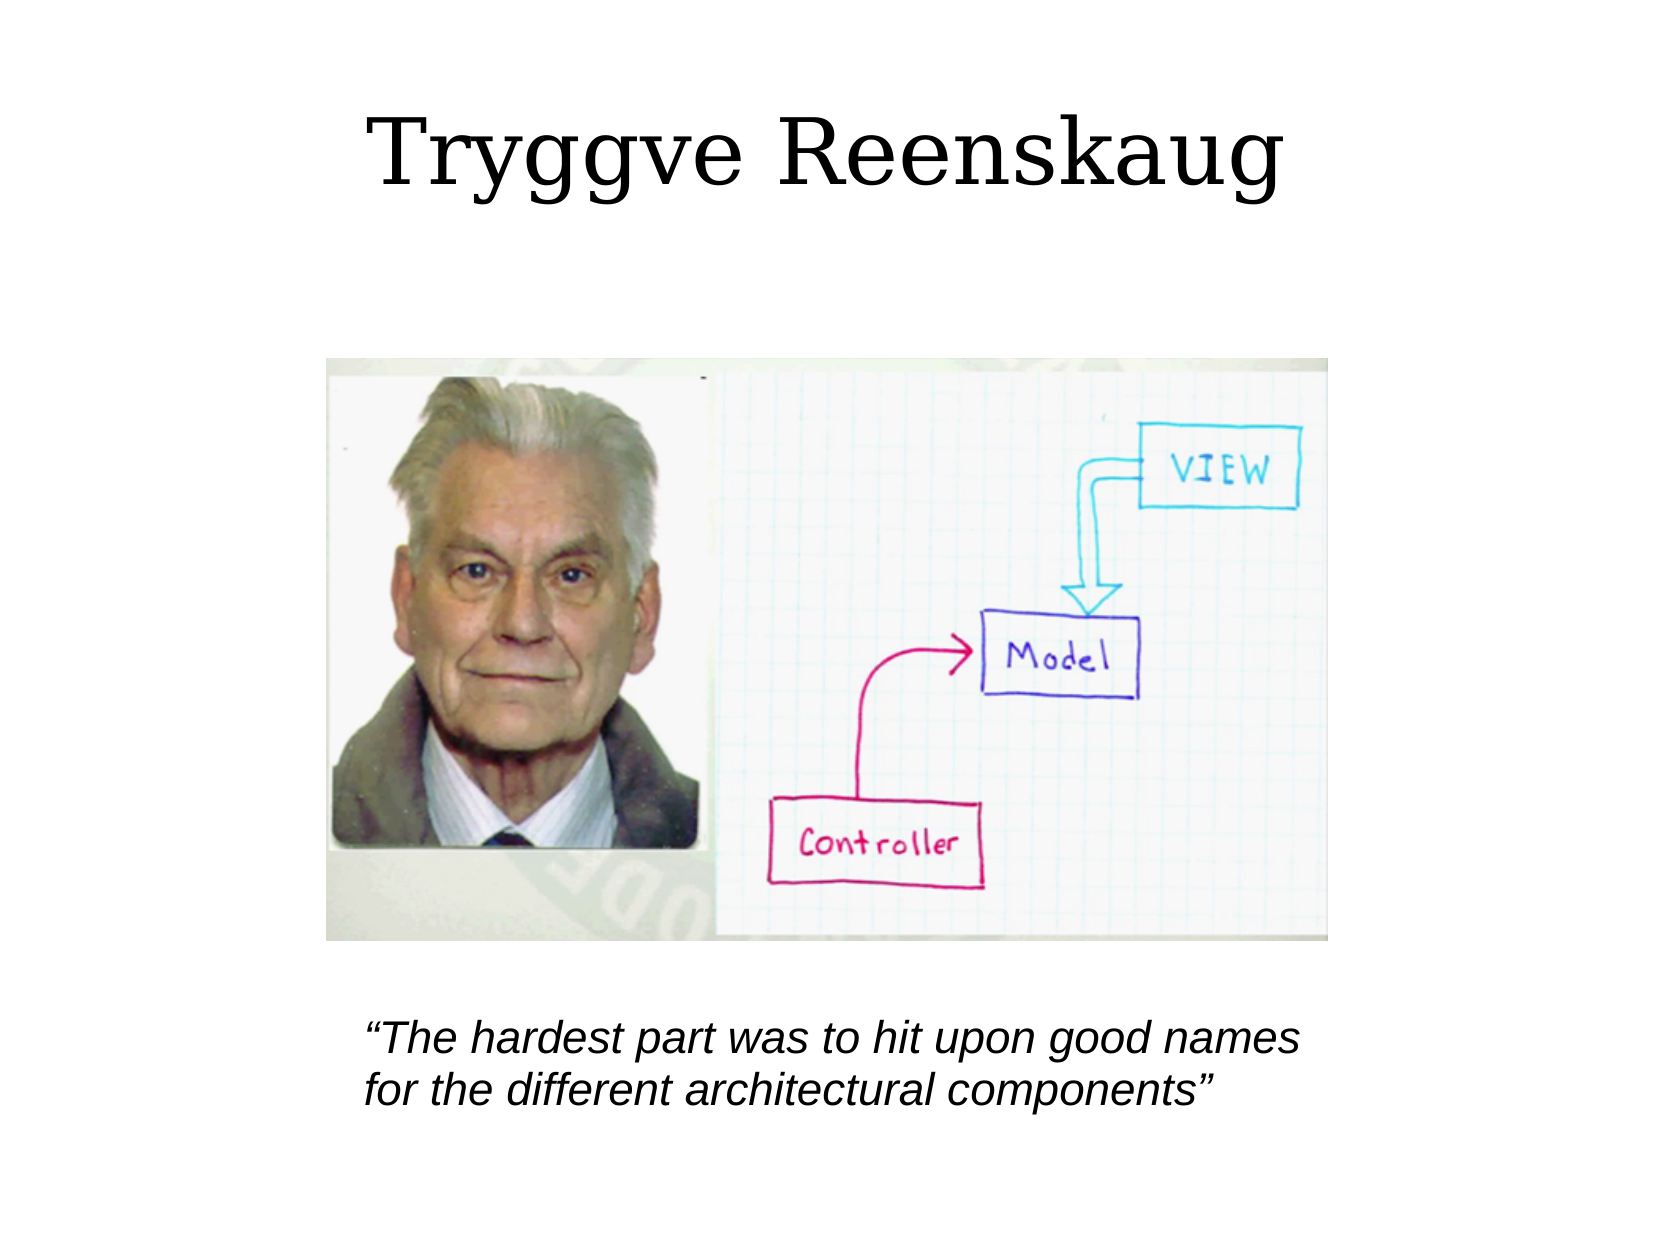

# Tryggve Reenskaug
“The hardest part was to hit upon good names
for the different architectural components”